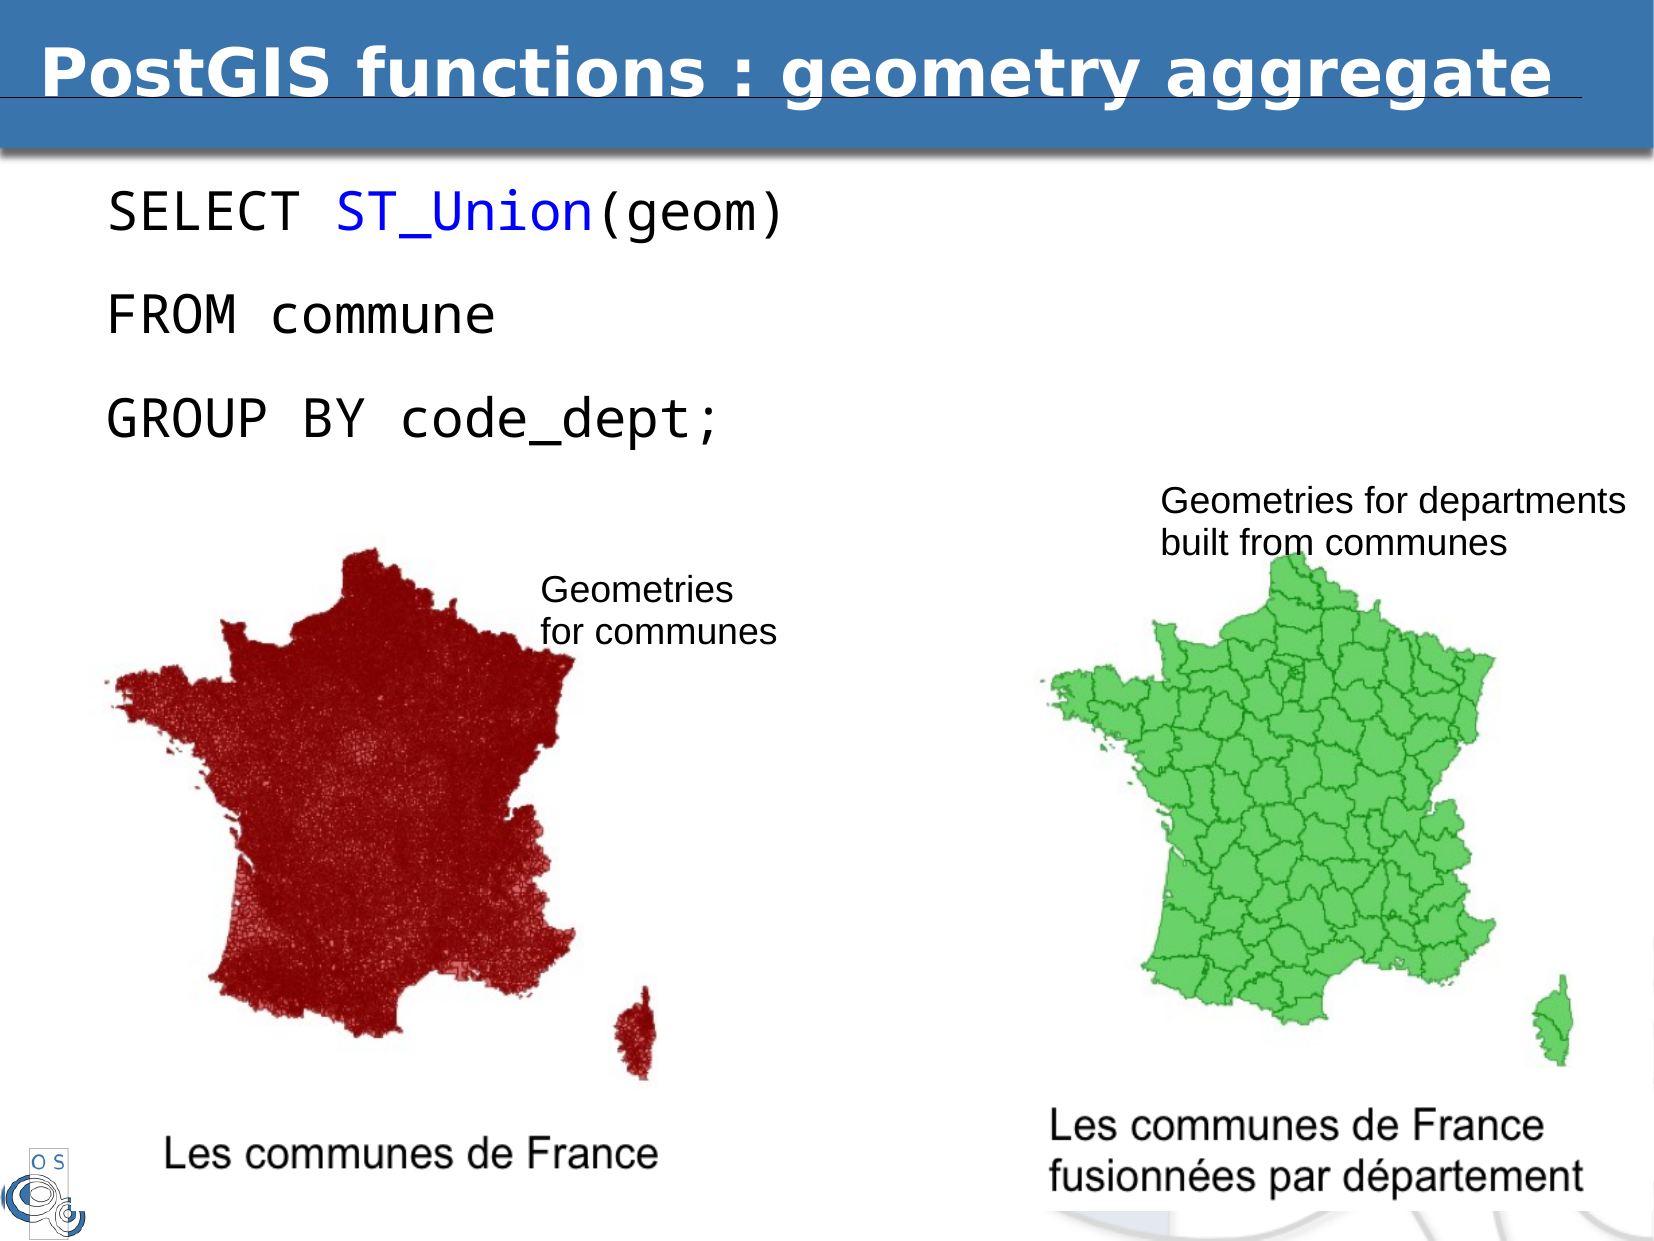

# PostGIS functions : geometry aggregate
SELECT ST_Union(geom)
FROM commune
GROUP BY code_dept;
Geometries for departments
built from communes
Geometries
for communes